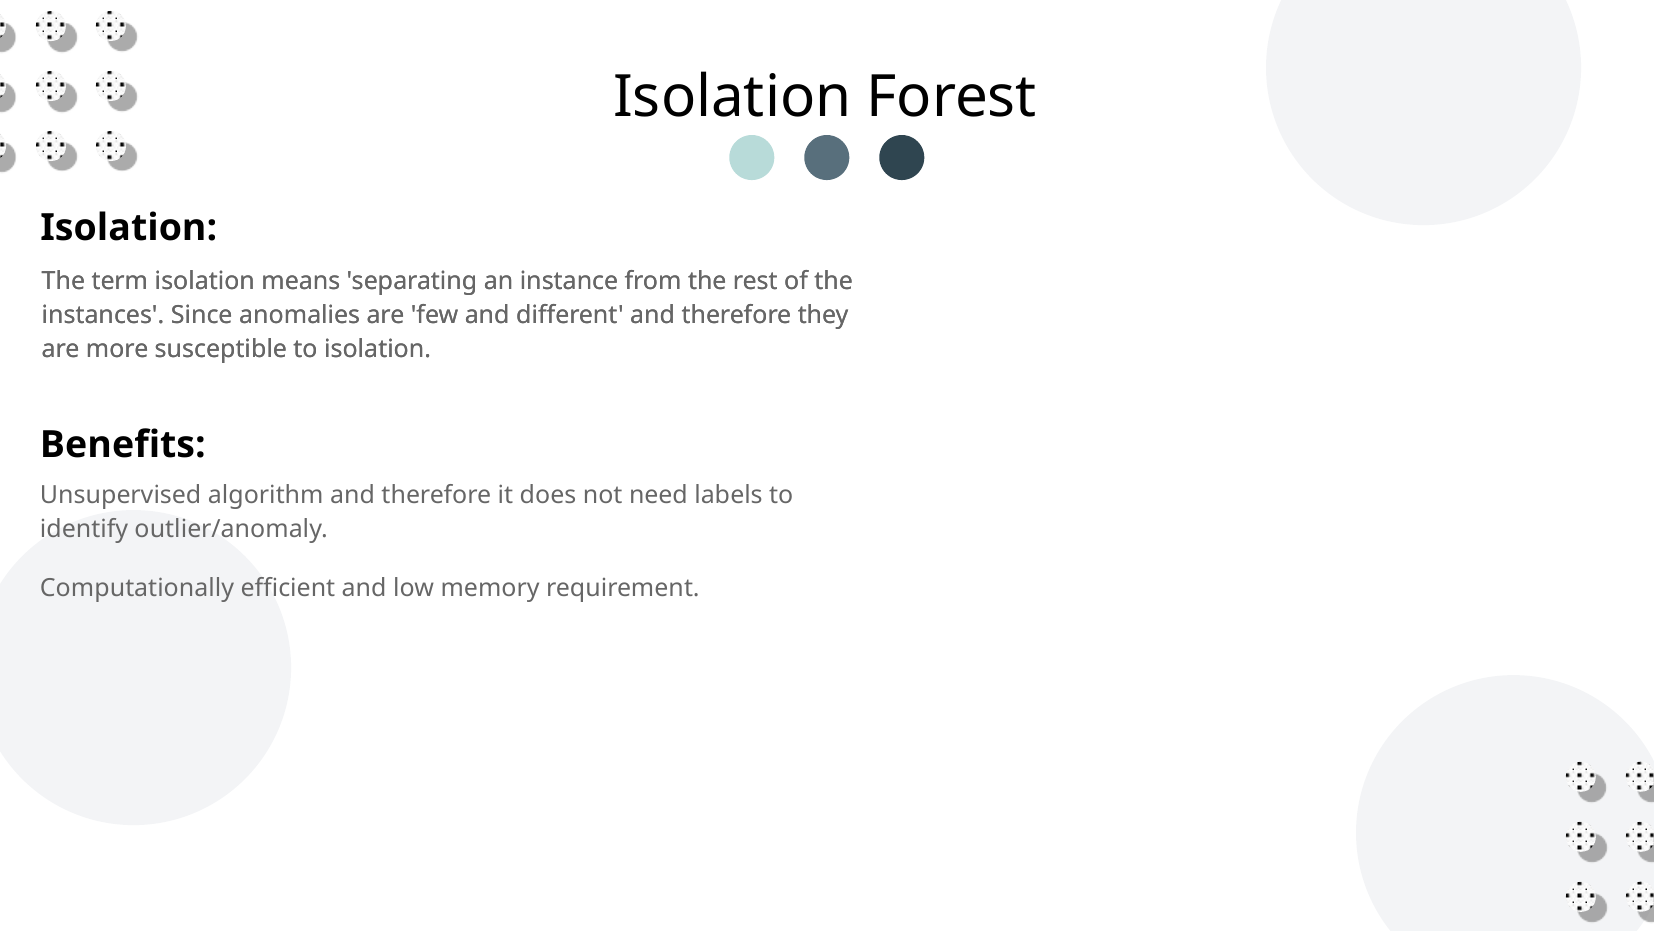

Isolation Forest
Isolation:
The term isolation means 'separating an instance from the rest of the instances'. Since anomalies are 'few and different' and therefore they are more susceptible to isolation.
The term isolation means 'separating an instance from the rest of the instances'. Since anomalies are 'few and different' and therefore they are more susceptible to isolation.
Benefits:
Unsupervised algorithm and therefore it does not need labels to identify outlier/anomaly.
Computationally efficient and low memory requirement.